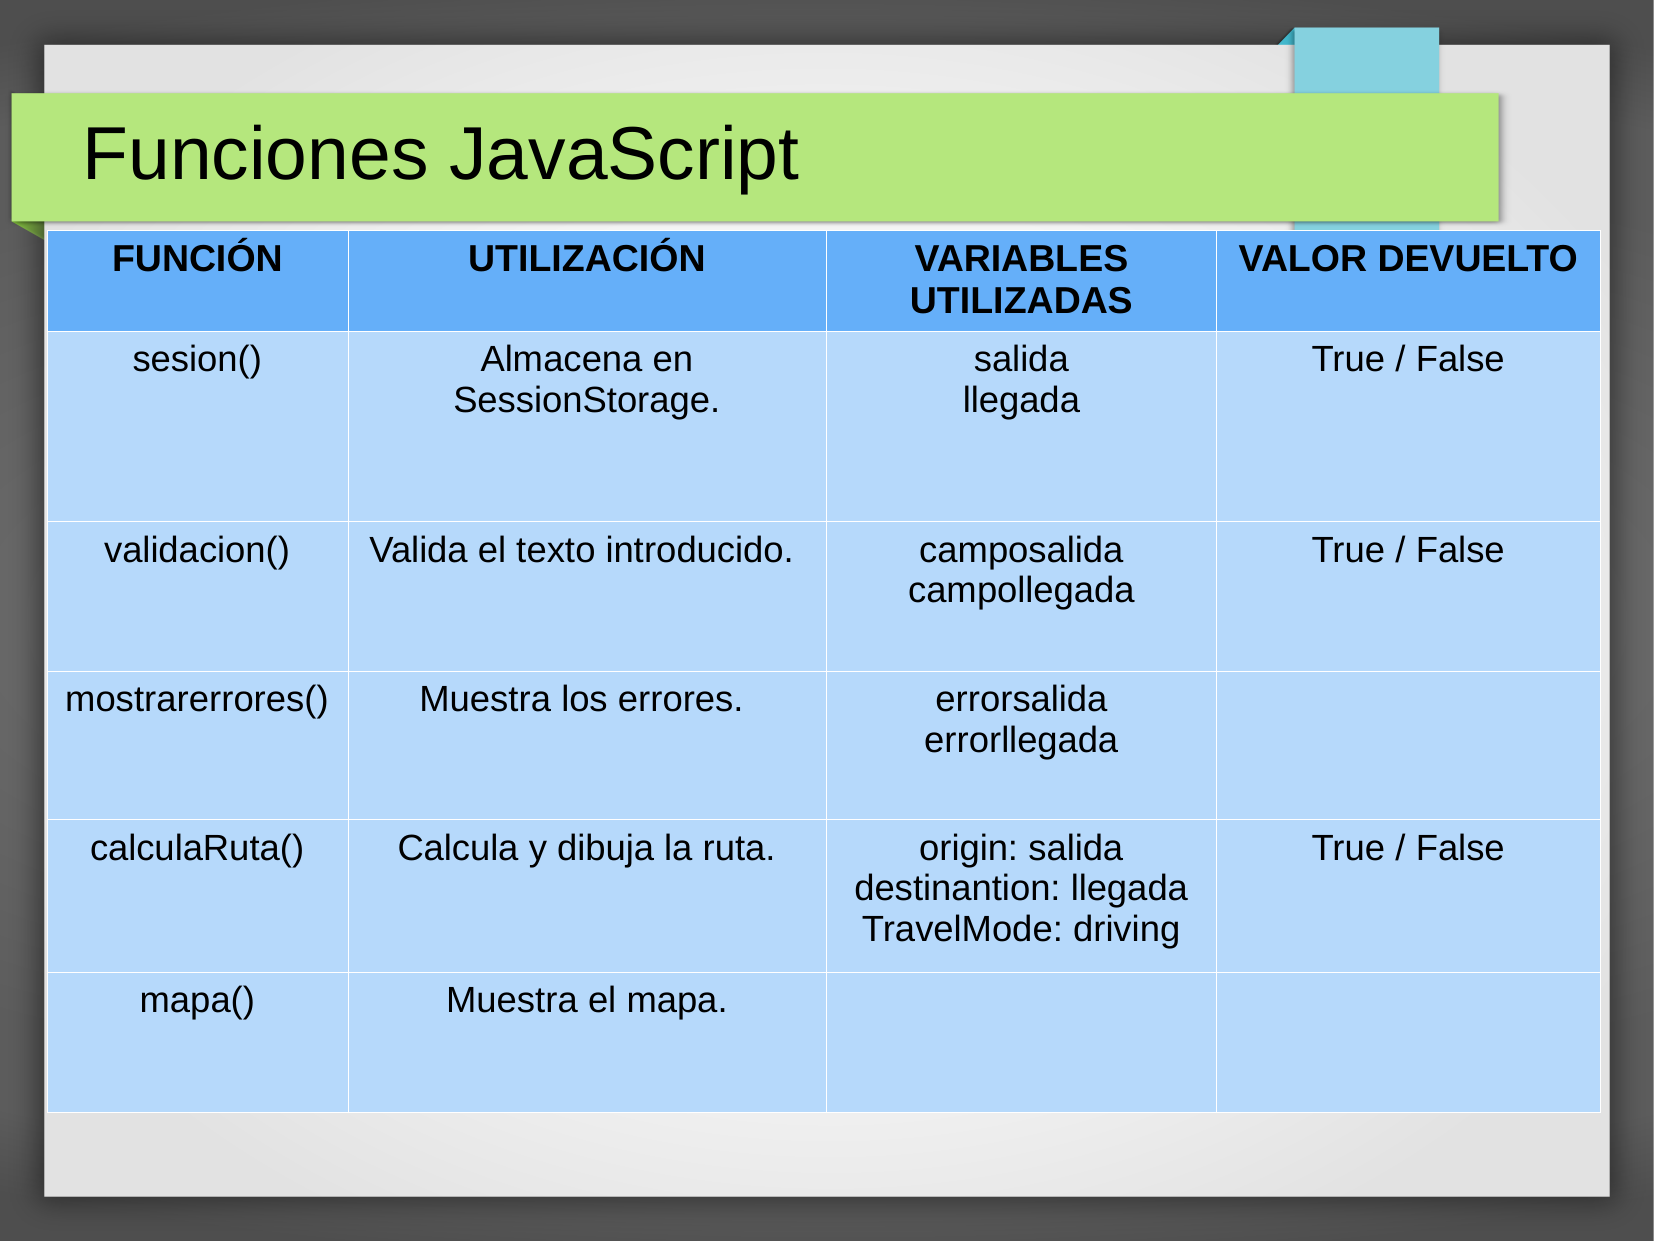

# Funciones JavaScript
| FUNCIÓN | UTILIZACIÓN | VARIABLES UTILIZADAS | VALOR DEVUELTO |
| --- | --- | --- | --- |
| sesion() | Almacena en SessionStorage. | salida llegada | True / False |
| validacion() | Valida el texto introducido. | camposalida campollegada | True / False |
| mostrarerrores() | Muestra los errores. | errorsalida errorllegada | |
| calculaRuta() | Calcula y dibuja la ruta. | origin: salida destinantion: llegada TravelMode: driving | True / False |
| mapa() | Muestra el mapa. | | |